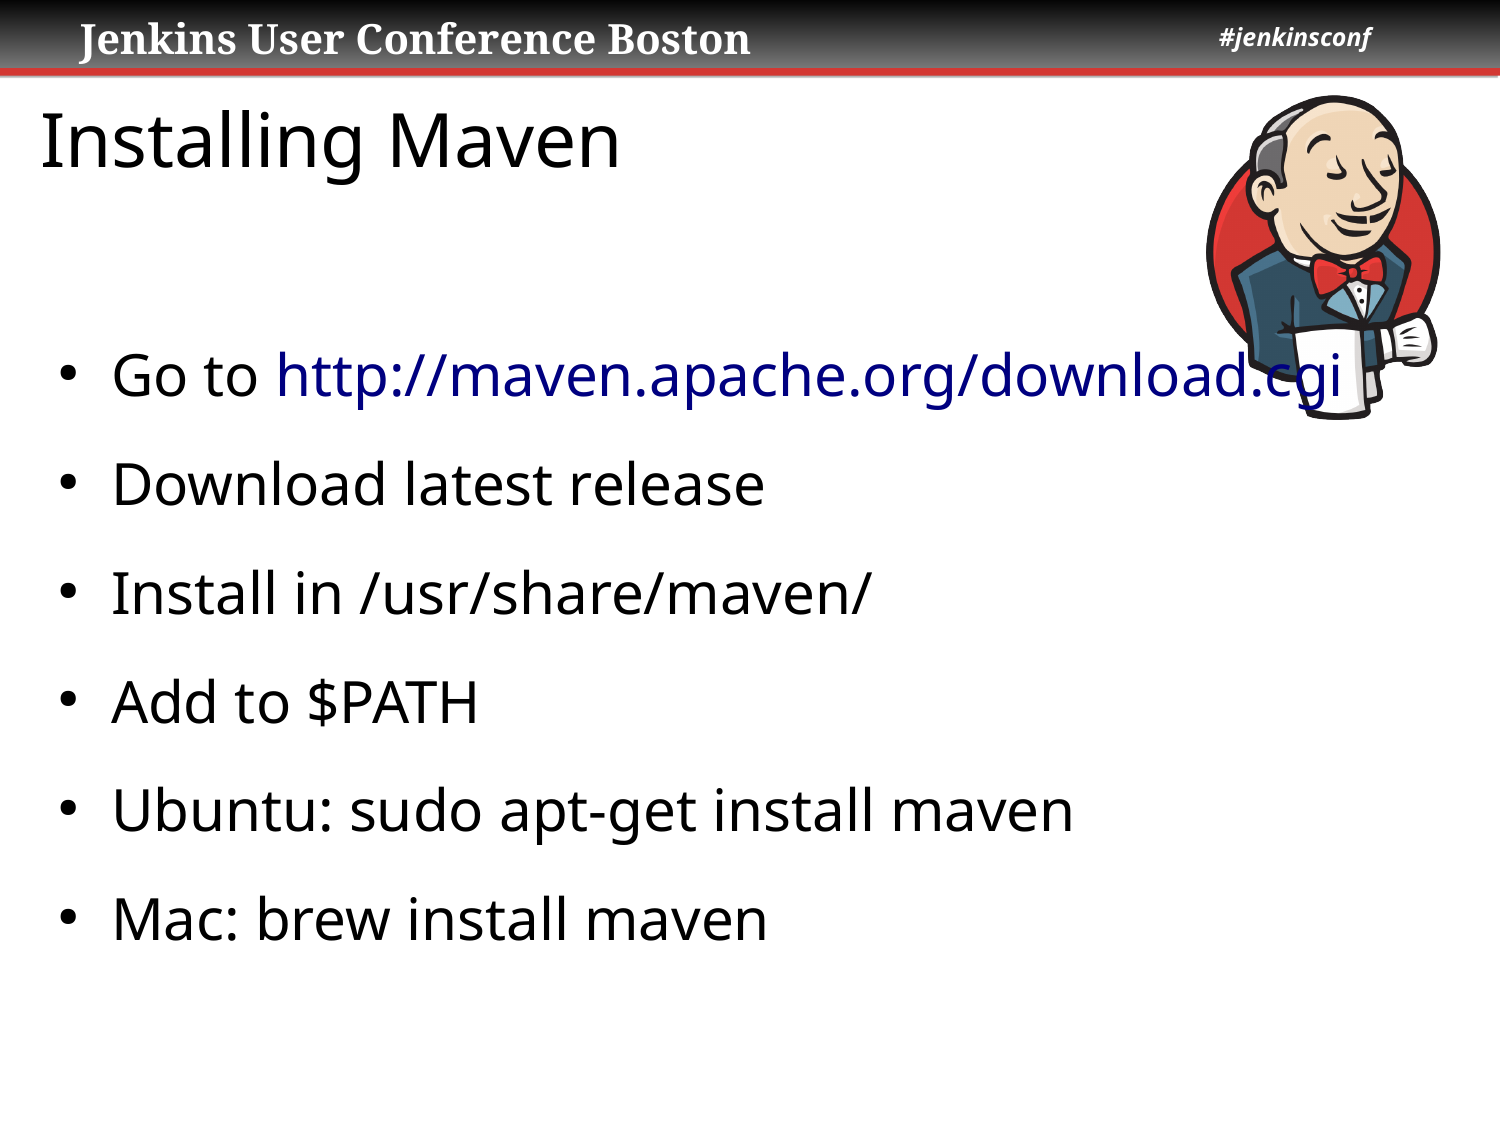

# Installing Maven
Go to http://maven.apache.org/download.cgi
Download latest release
Install in /usr/share/maven/
Add to $PATH
Ubuntu: sudo apt-get install maven
Mac: brew install maven